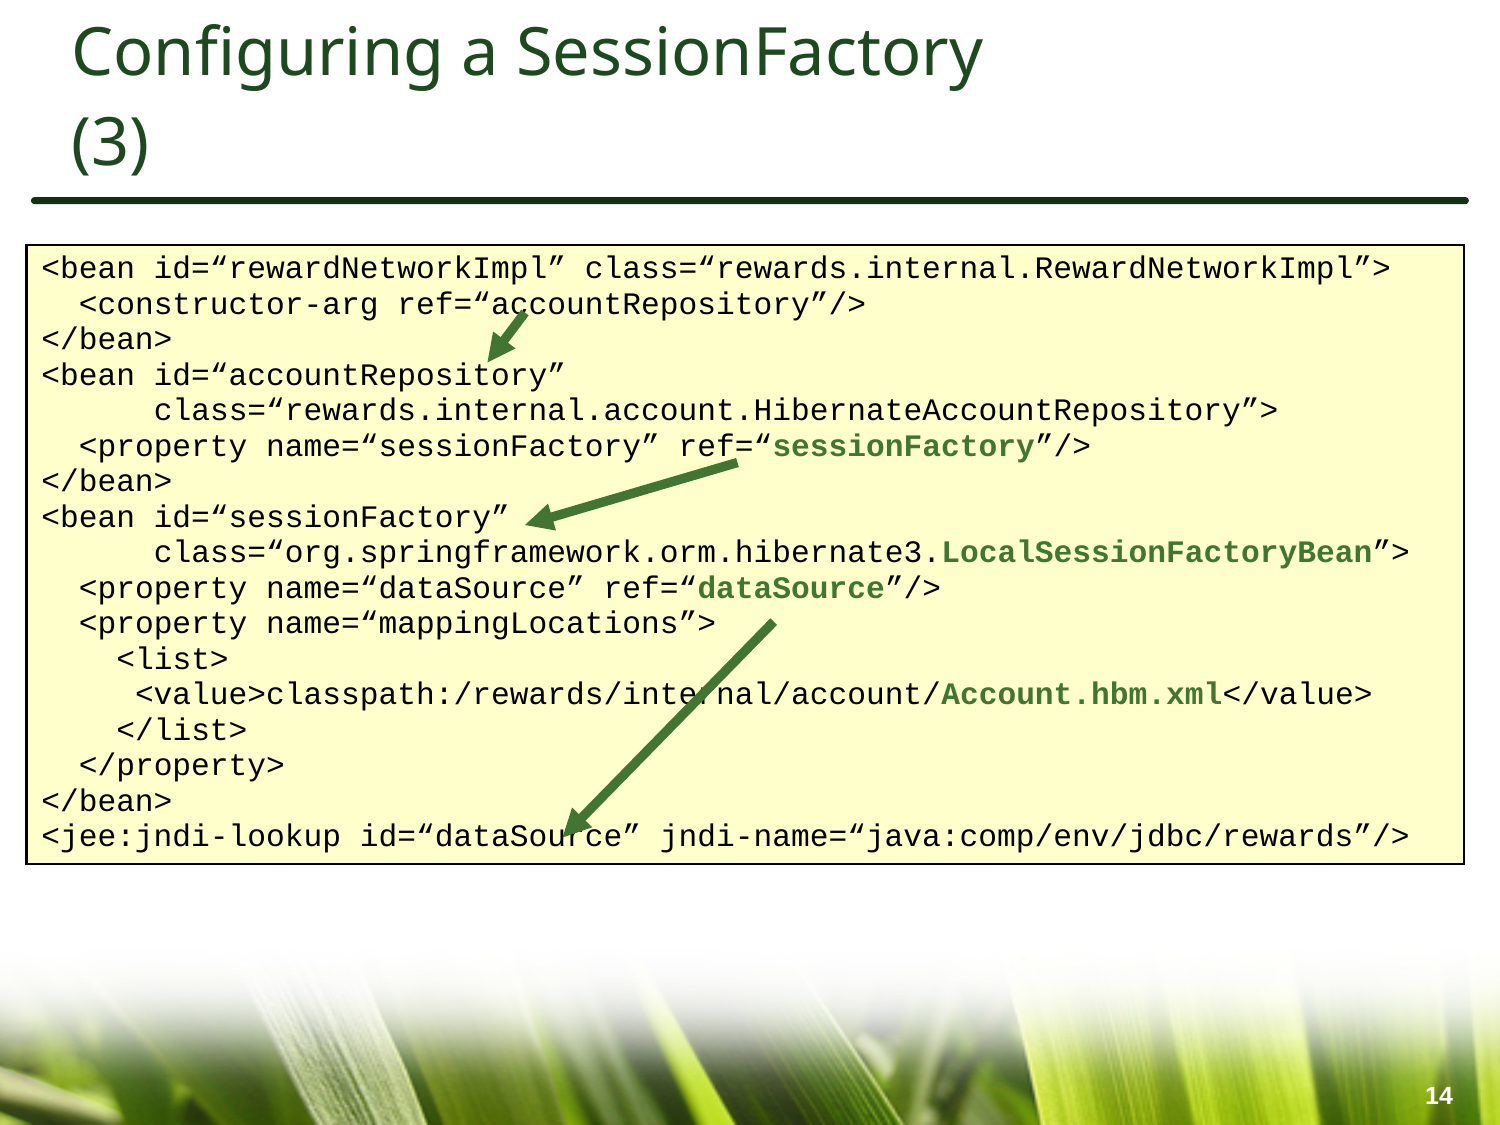

# Configuring a SessionFactory (3)
<bean id=“rewardNetworkImpl” class=“rewards.internal.RewardNetworkImpl”>
 <constructor-arg ref=“accountRepository”/>
</bean>
<bean id=“accountRepository”
 class=“rewards.internal.account.HibernateAccountRepository”>
 <property name=“sessionFactory” ref=“sessionFactory”/>
</bean>
<bean id=“sessionFactory”
 class=“org.springframework.orm.hibernate3.LocalSessionFactoryBean”>
 <property name=“dataSource” ref=“dataSource”/>
 <property name=“mappingLocations”>
 <list>
 <value>classpath:/rewards/internal/account/Account.hbm.xml</value>
 </list>
 </property>
</bean>
<jee:jndi-lookup id=“dataSource” jndi-name=“java:comp/env/jdbc/rewards”/>